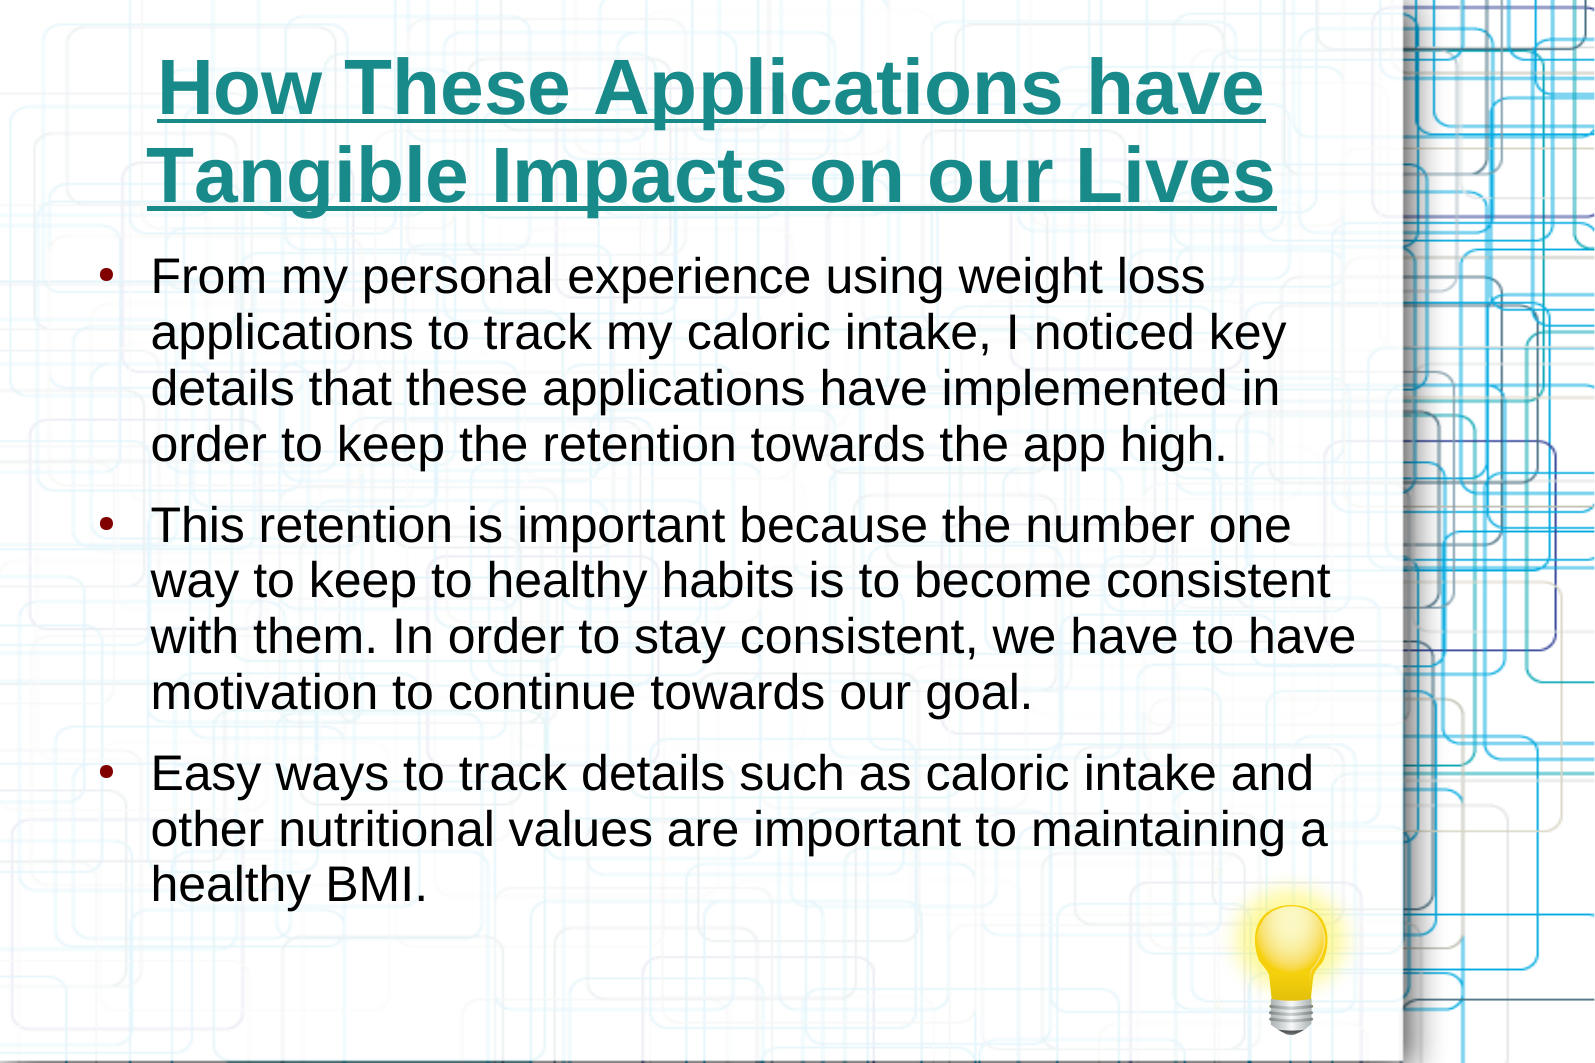

# How These Applications have Tangible Impacts on our Lives
From my personal experience using weight loss applications to track my caloric intake, I noticed key details that these applications have implemented in order to keep the retention towards the app high.
This retention is important because the number one way to keep to healthy habits is to become consistent with them. In order to stay consistent, we have to have motivation to continue towards our goal.
Easy ways to track details such as caloric intake and other nutritional values are important to maintaining a healthy BMI.